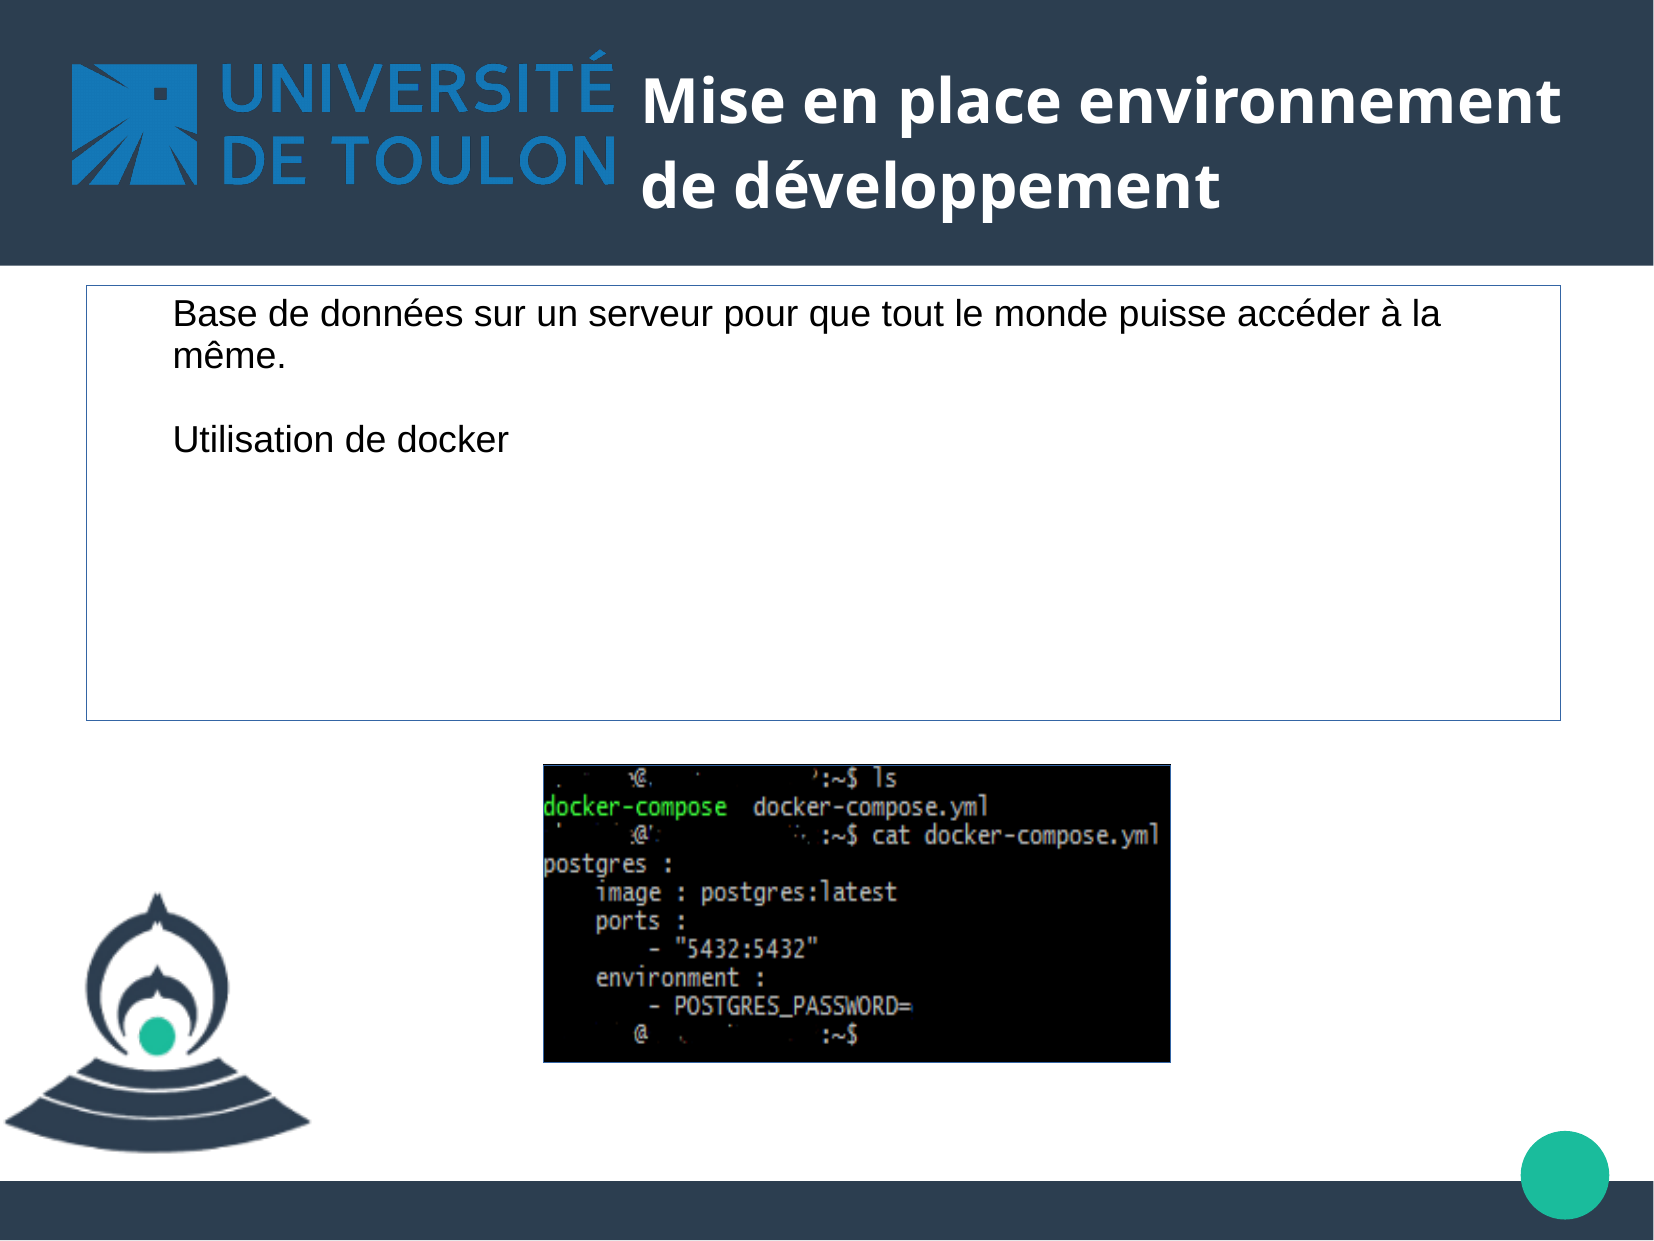

Mise en place environnement
de développement
Base de données sur un serveur pour que tout le monde puisse accéder à la même.
Utilisation de docker